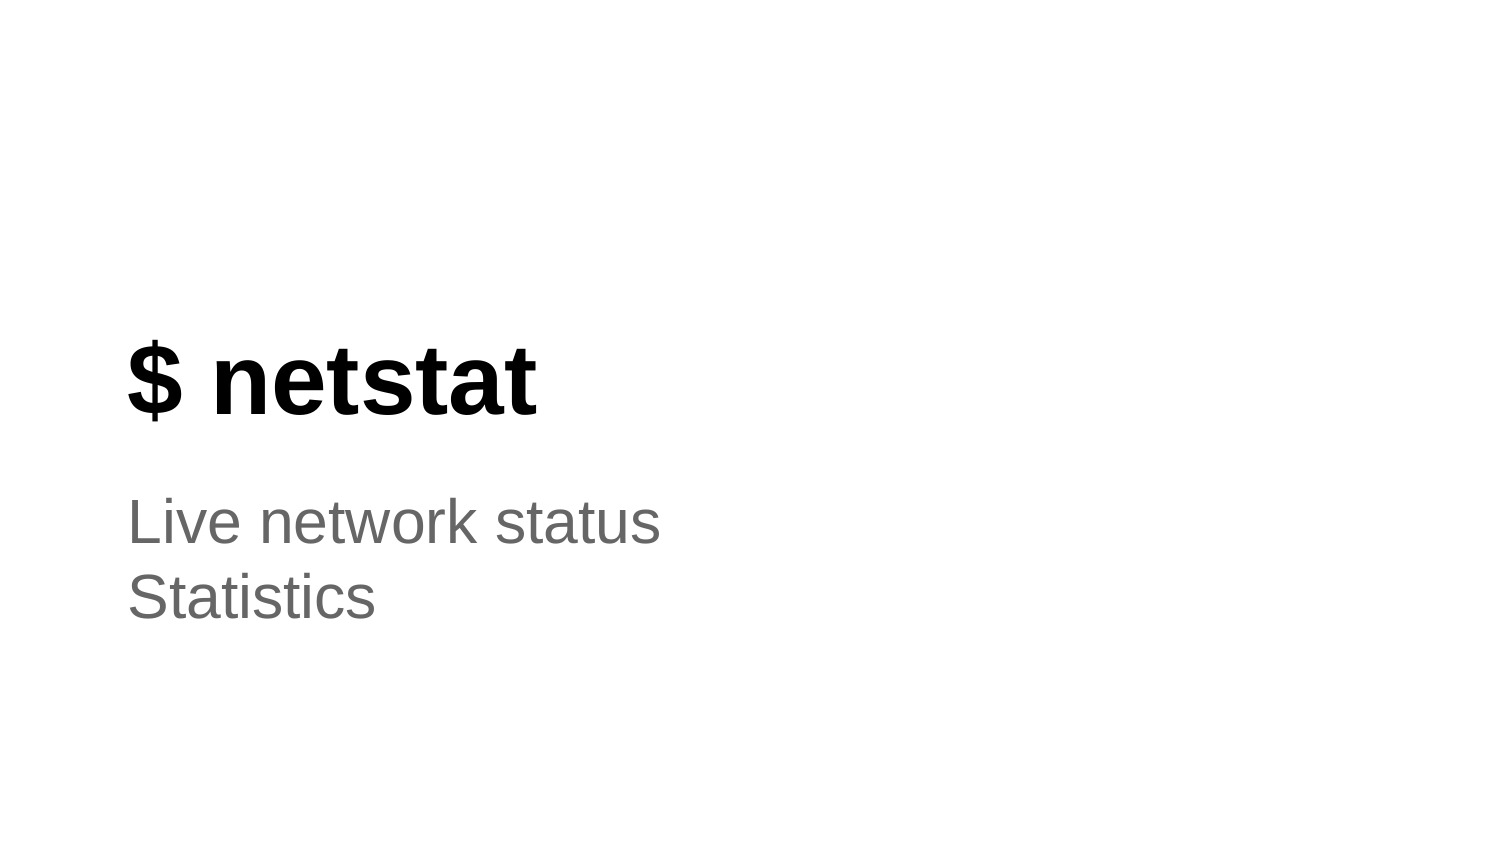

# $ netstat
Live network status
Statistics